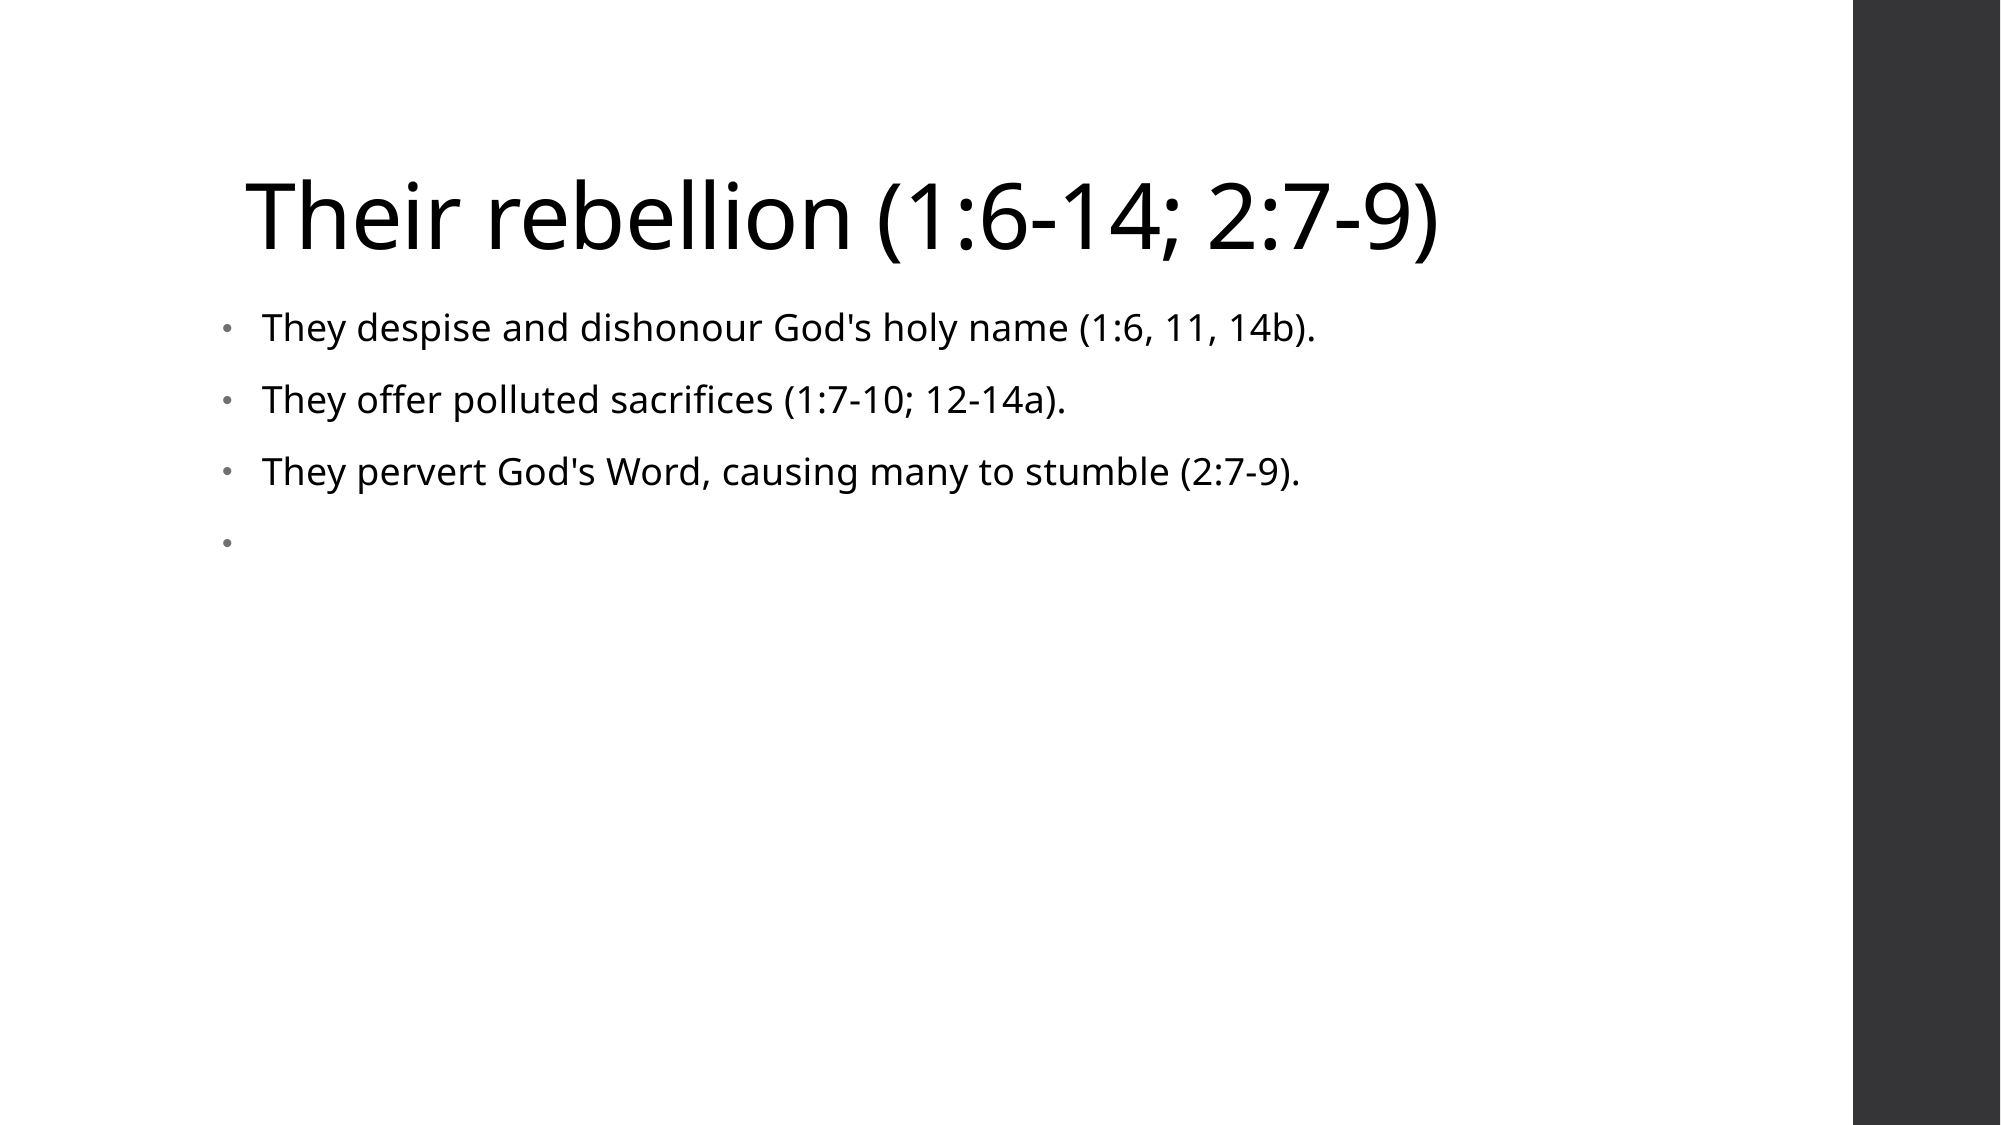

# Their rebellion (1:6-14; 2:7-9)
 They despise and dishonour God's holy name (1:6, 11, 14b).
 They offer polluted sacrifices (1:7-10; 12-14a).
 They pervert God's Word, causing many to stumble (2:7-9).